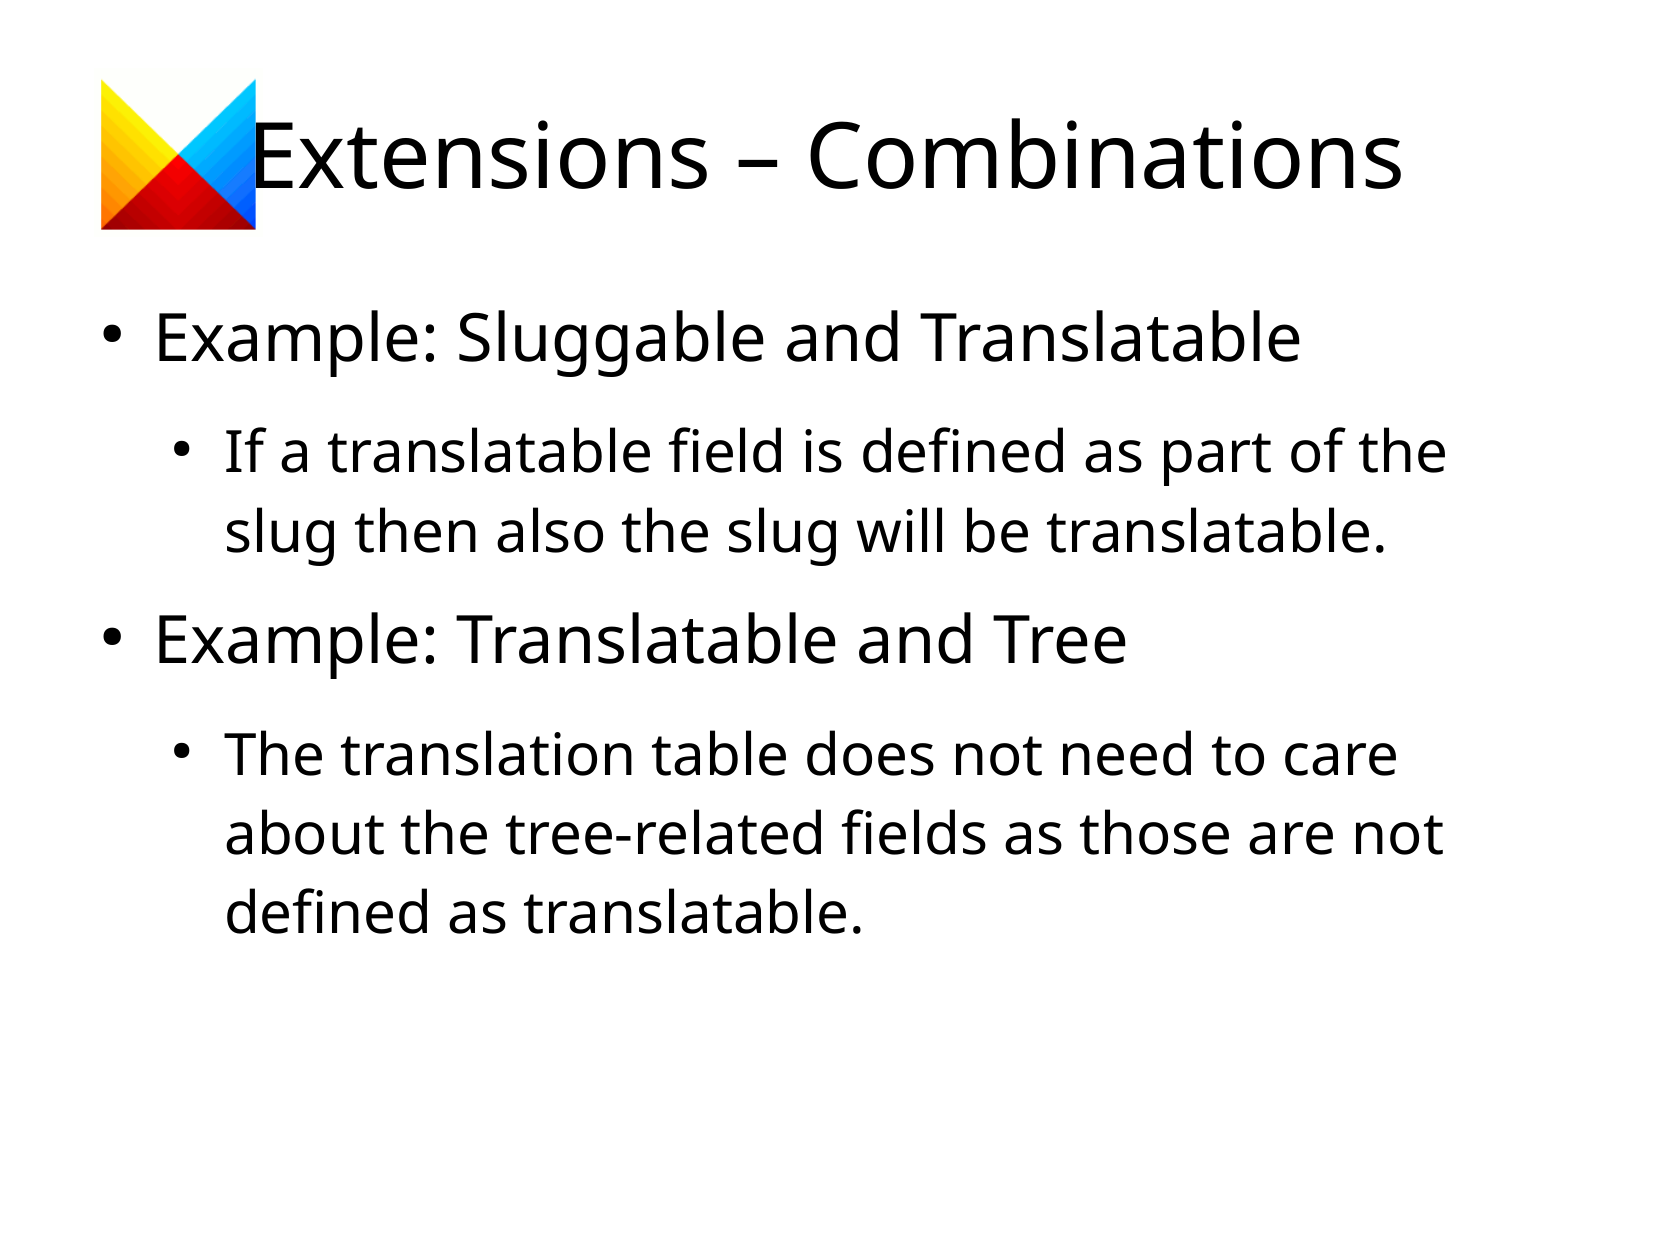

# Extensions – Combinations
Example: Sluggable and Translatable
If a translatable field is defined as part of the slug then also the slug will be translatable.
Example: Translatable and Tree
The translation table does not need to care about the tree-related fields as those are not defined as translatable.